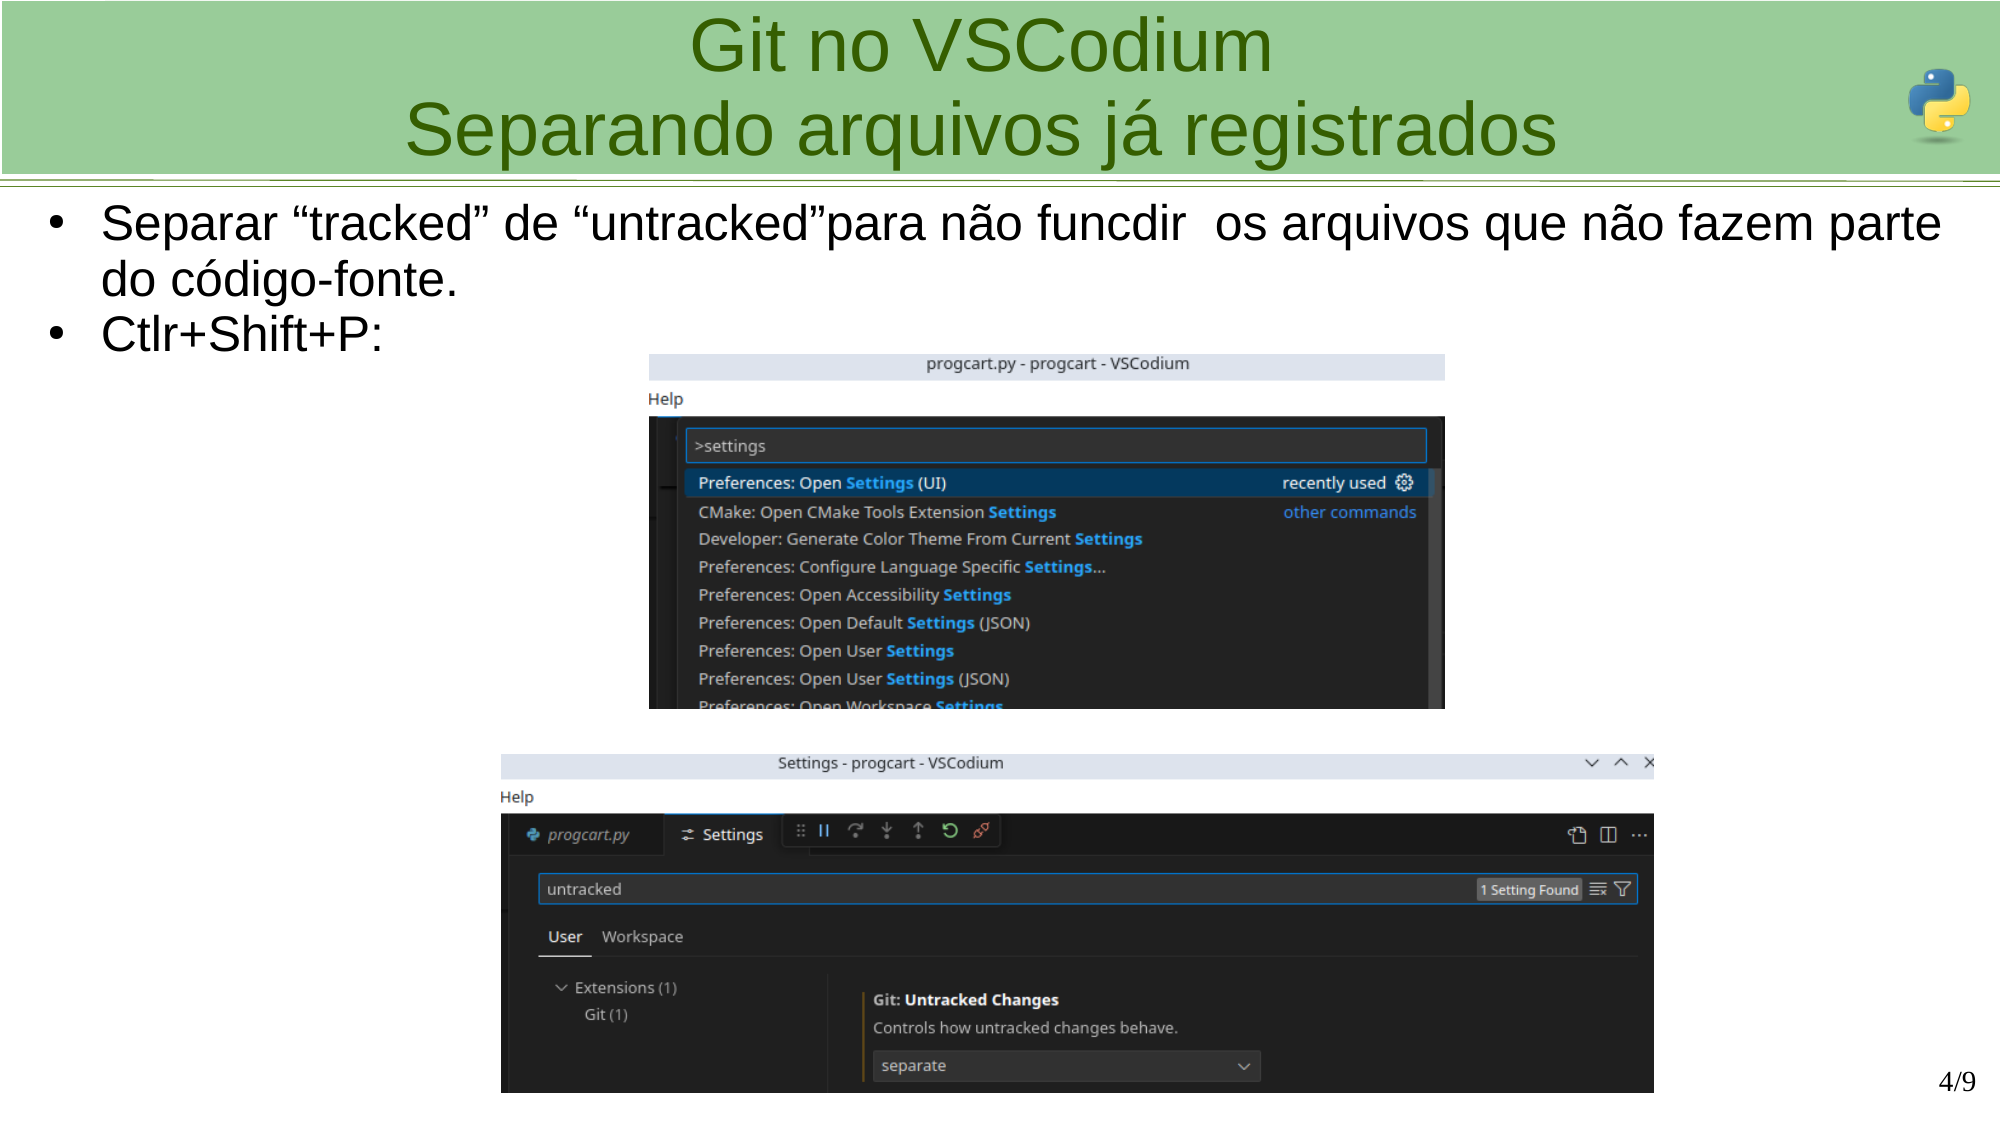

# Git no VSCodium Separando arquivos já registrados
Separar “tracked” de “untracked”para não funcdir os arquivos que não fazem parte do código-fonte.
Ctlr+Shift+P:
4